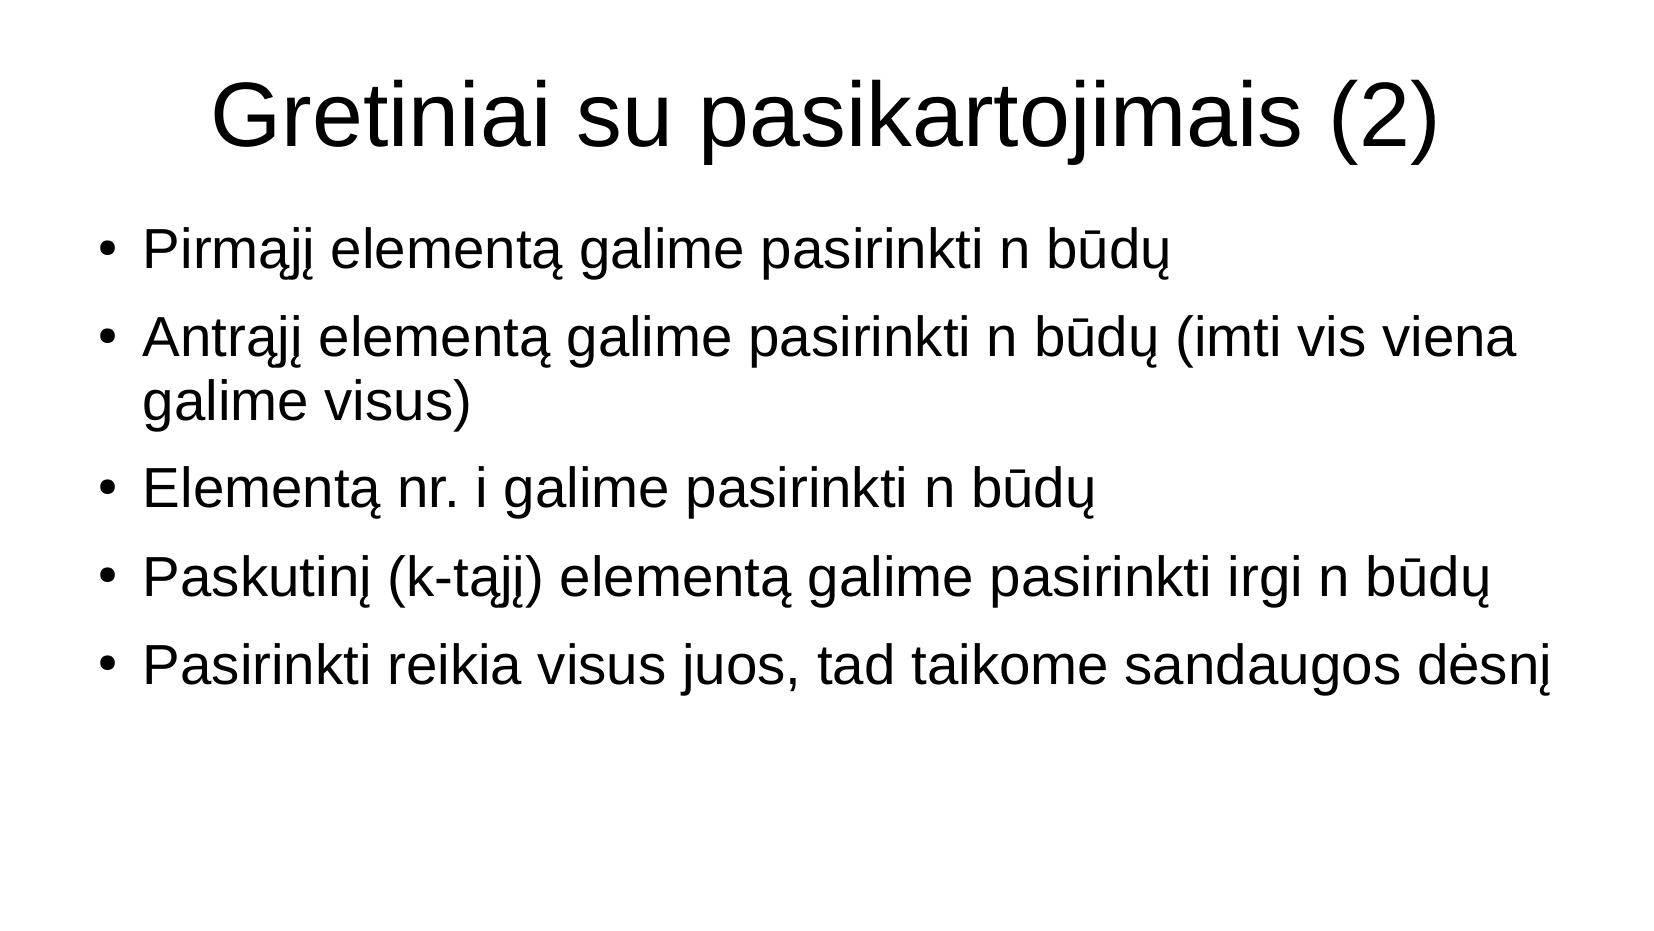

# Gretiniai su pasikartojimais (2)
Pirmąjį elementą galime pasirinkti n būdų
Antrąjį elementą galime pasirinkti n būdų (imti vis viena galime visus)
Elementą nr. i galime pasirinkti n būdų
Paskutinį (k-tąjį) elementą galime pasirinkti irgi n būdų
Pasirinkti reikia visus juos, tad taikome sandaugos dėsnį